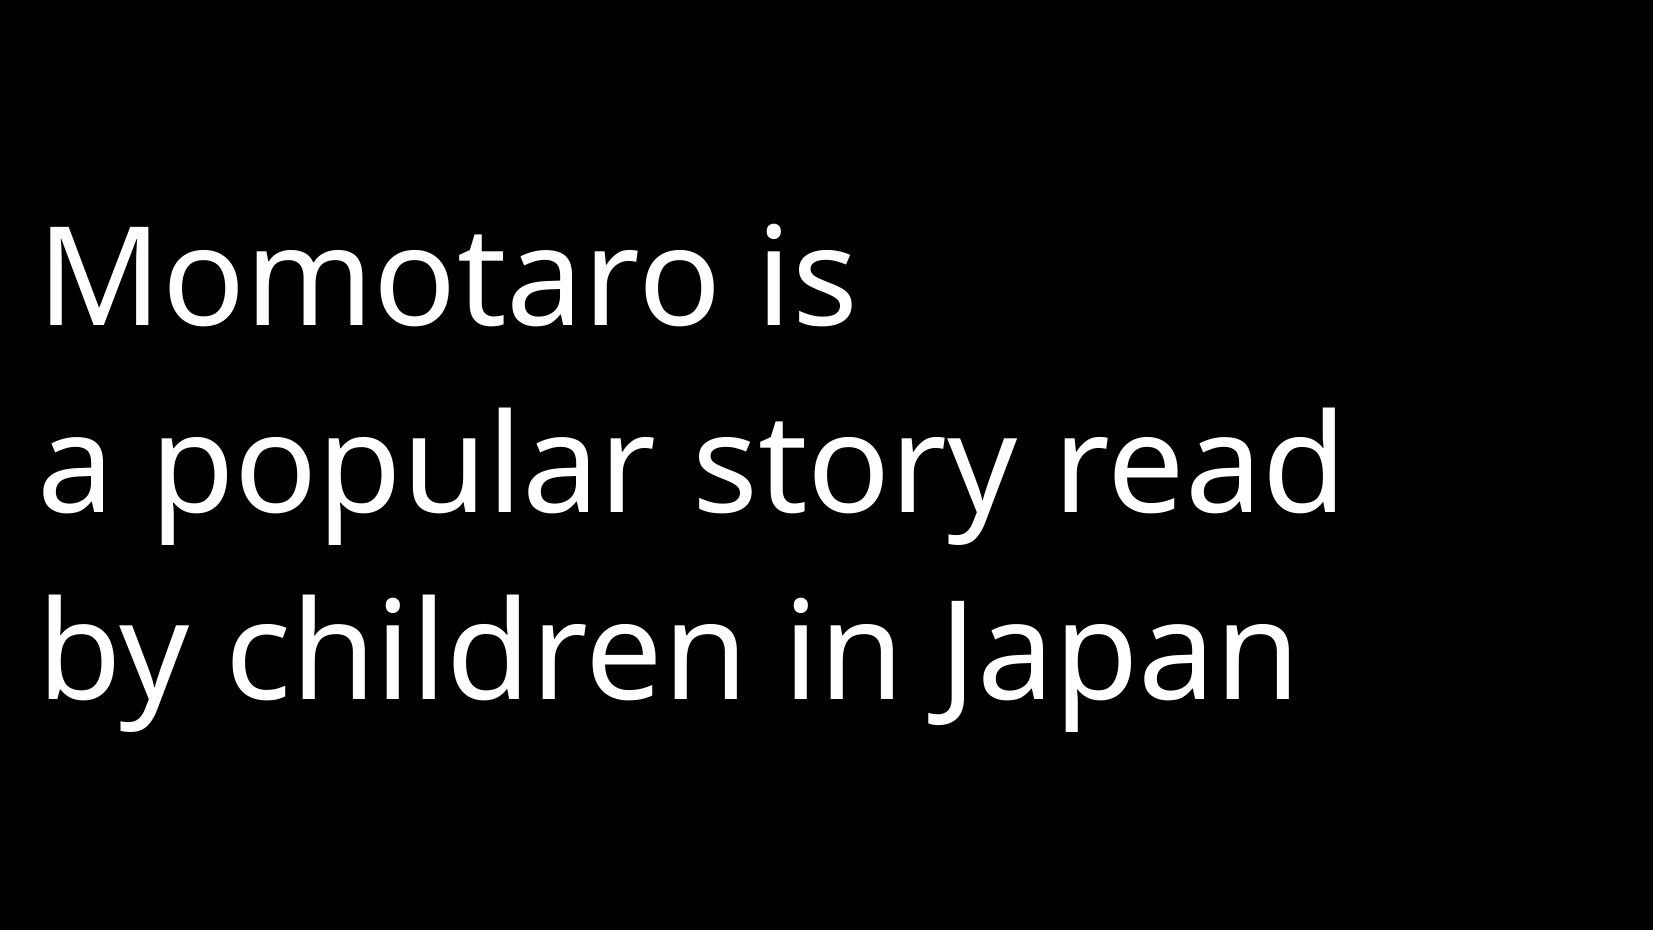

# Momotaro is a popular story read by children in Japan